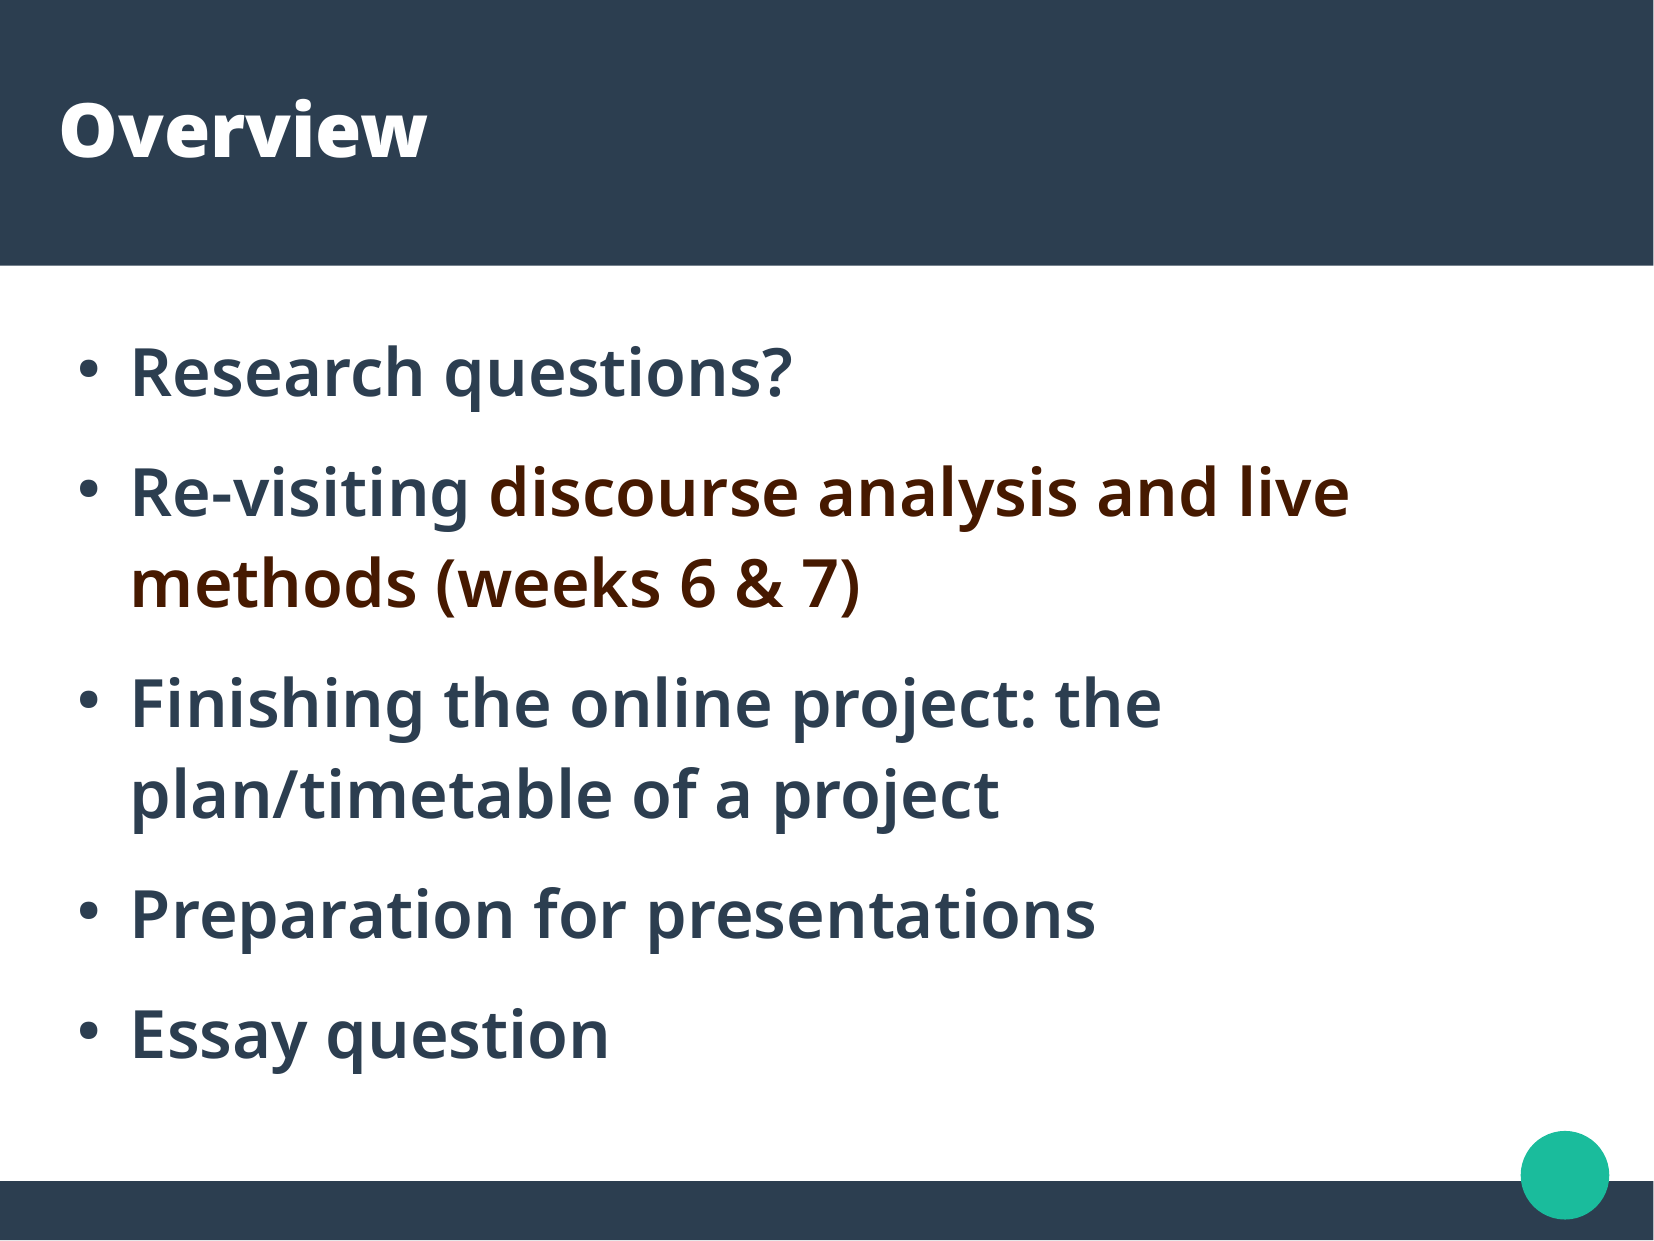

# Overview
Research questions?
Re-visiting discourse analysis and live methods (weeks 6 & 7)
Finishing the online project: the plan/timetable of a project
Preparation for presentations
Essay question